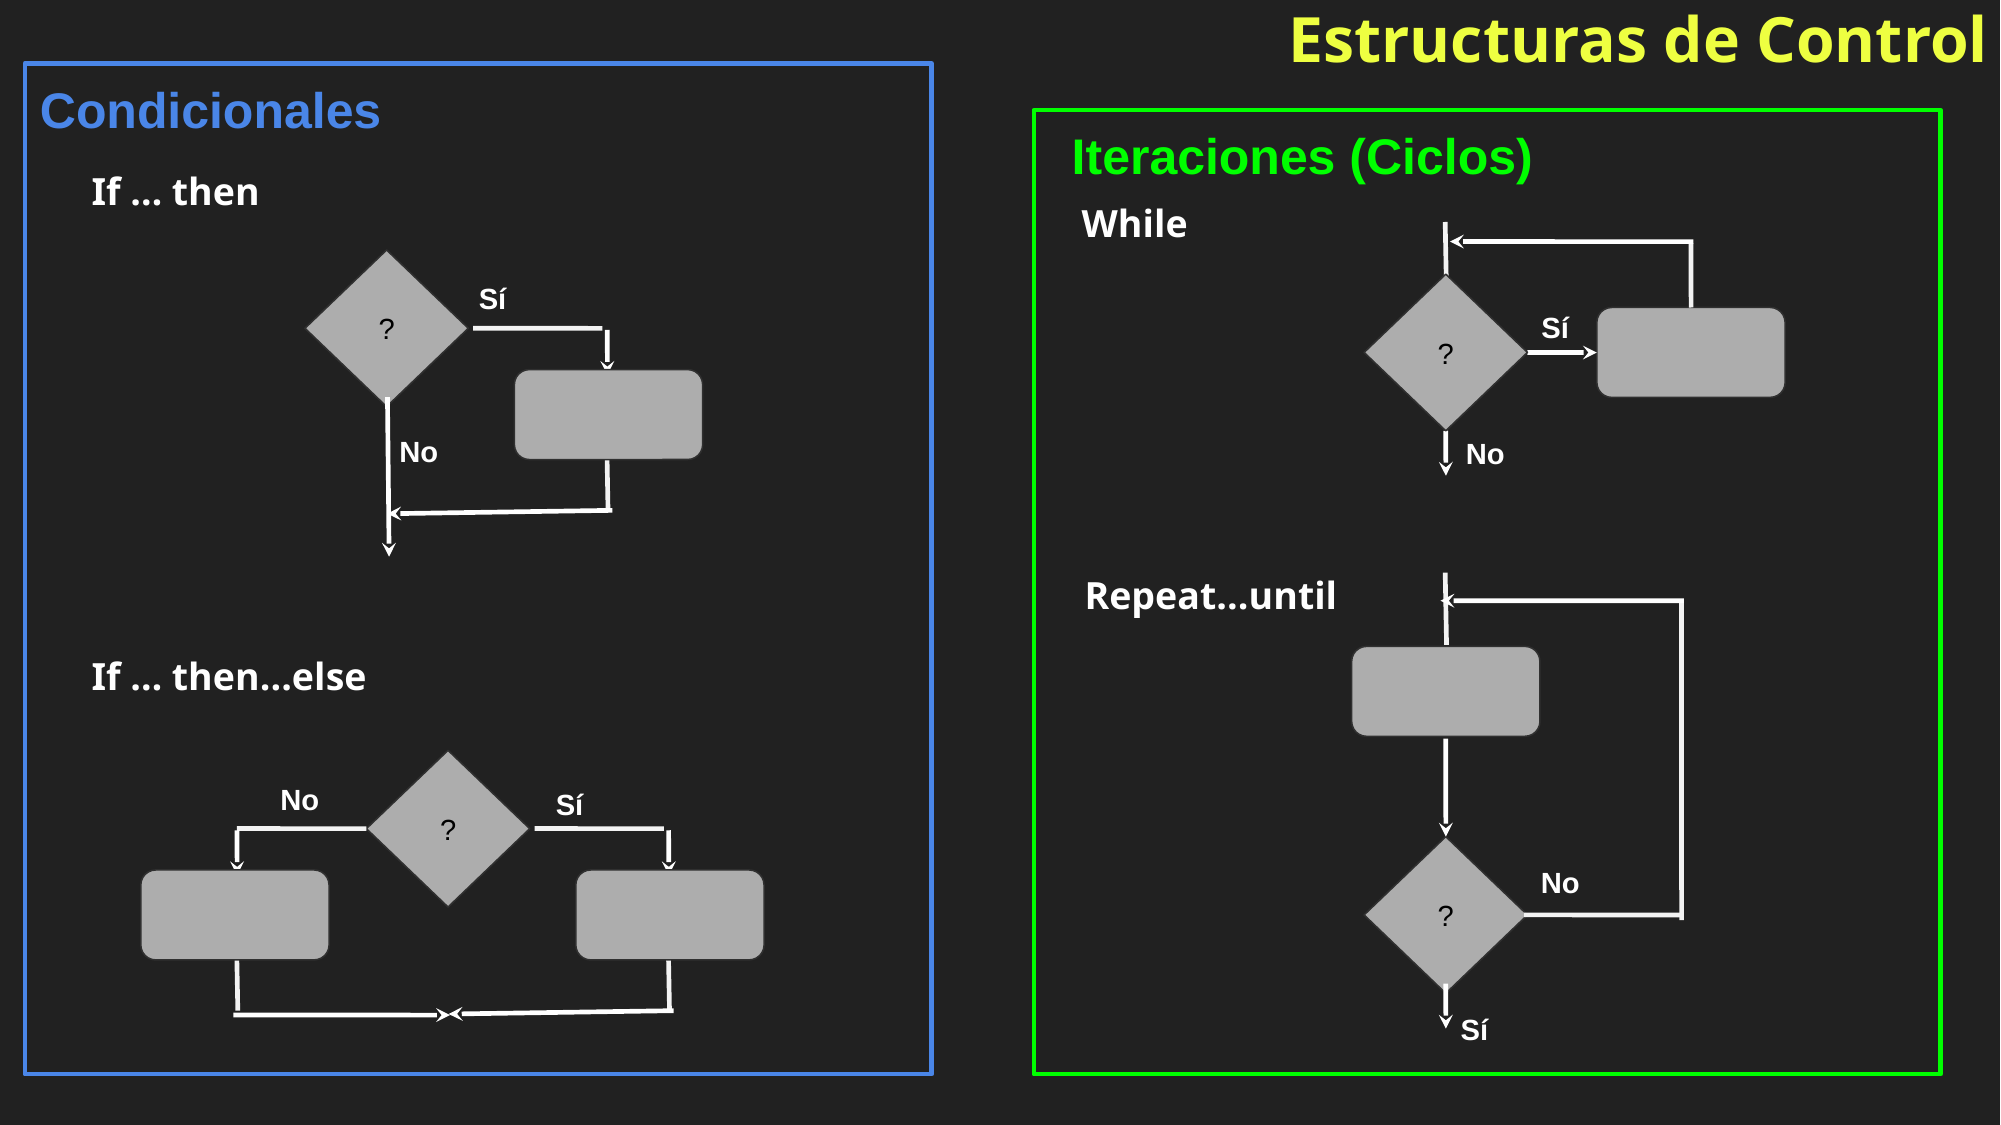

# Estructuras de Control
Condicionales
Iteraciones (Ciclos)
If … then
While
?
Sí
?
Sí
No
No
Repeat...until
If … then...else
?
No
Sí
?
No
Sí